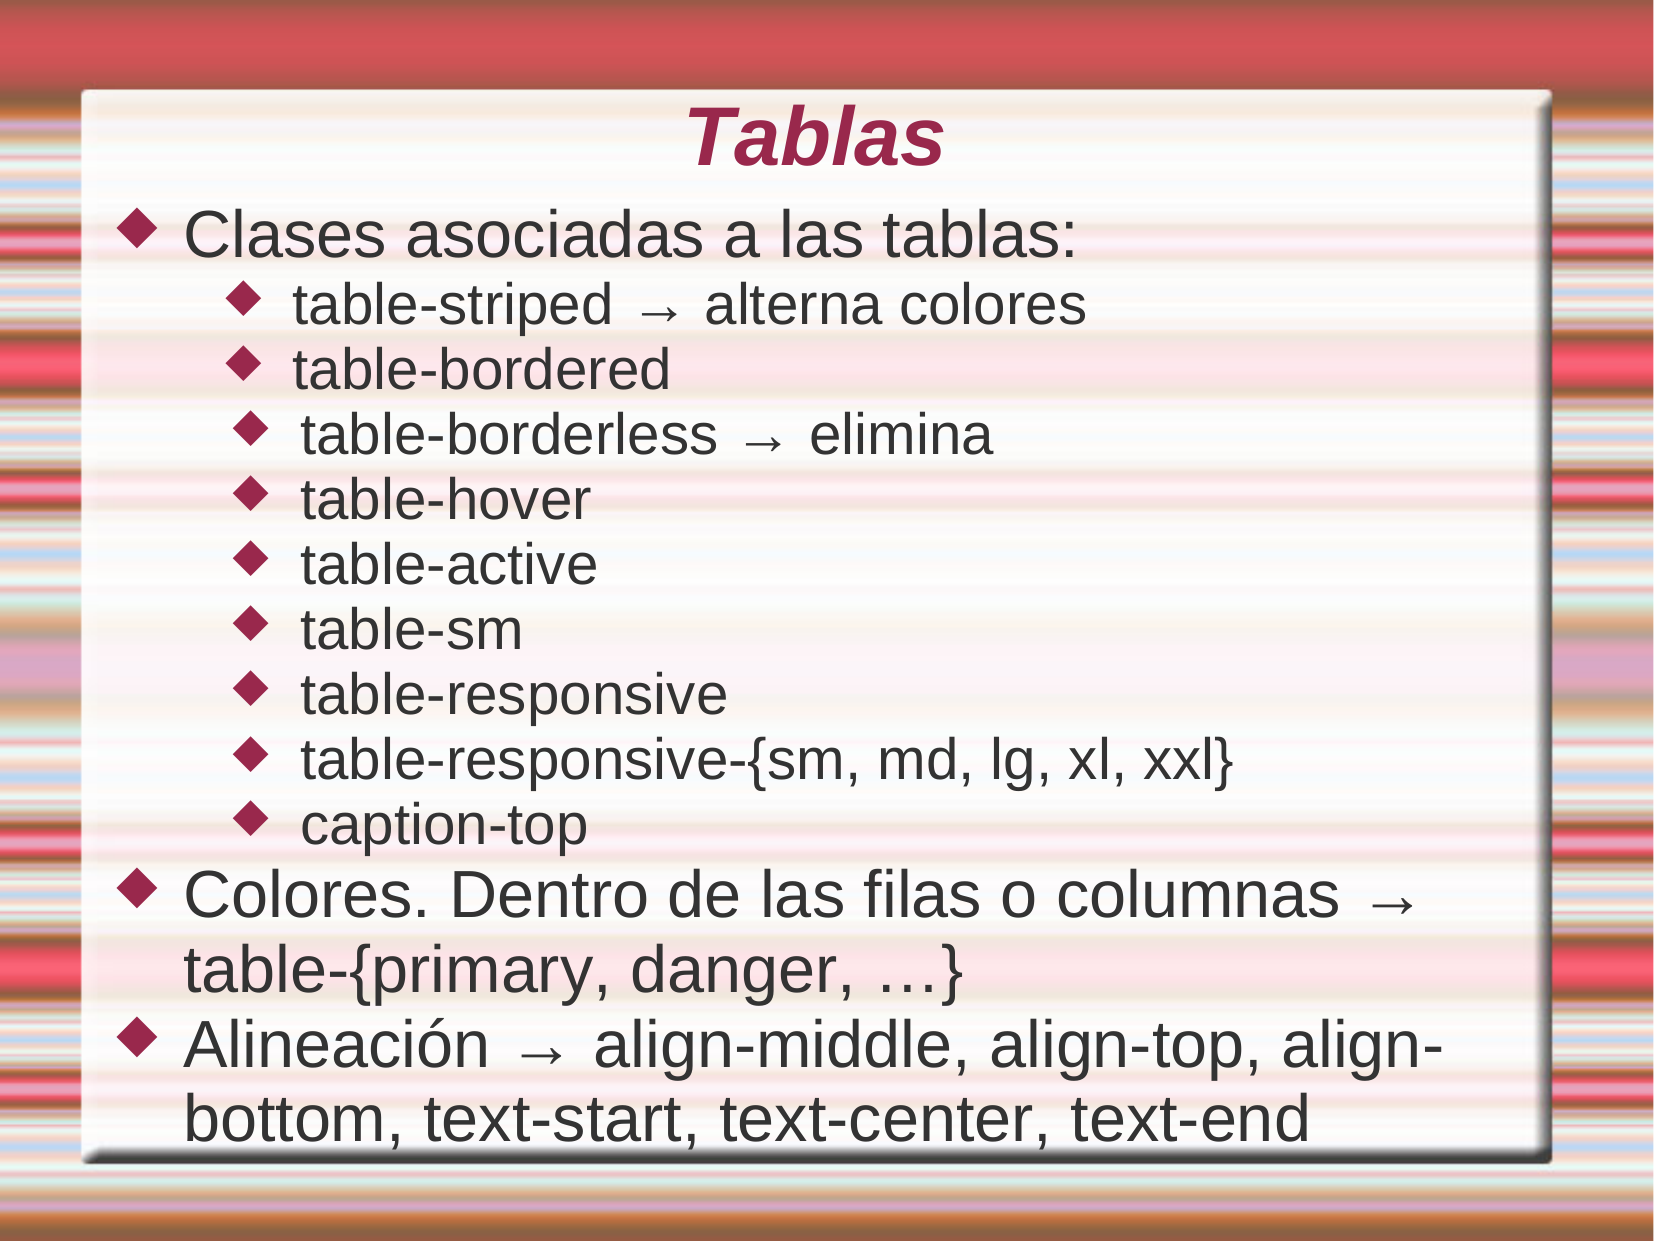

# Tablas
Clases asociadas a las tablas:
table-striped → alterna colores
table-bordered
table-borderless → elimina
table-hover
table-active
table-sm
table-responsive
table-responsive-{sm, md, lg, xl, xxl}
caption-top
Colores. Dentro de las filas o columnas → table-{primary, danger, …}
Alineación → align-middle, align-top, align-bottom, text-start, text-center, text-end